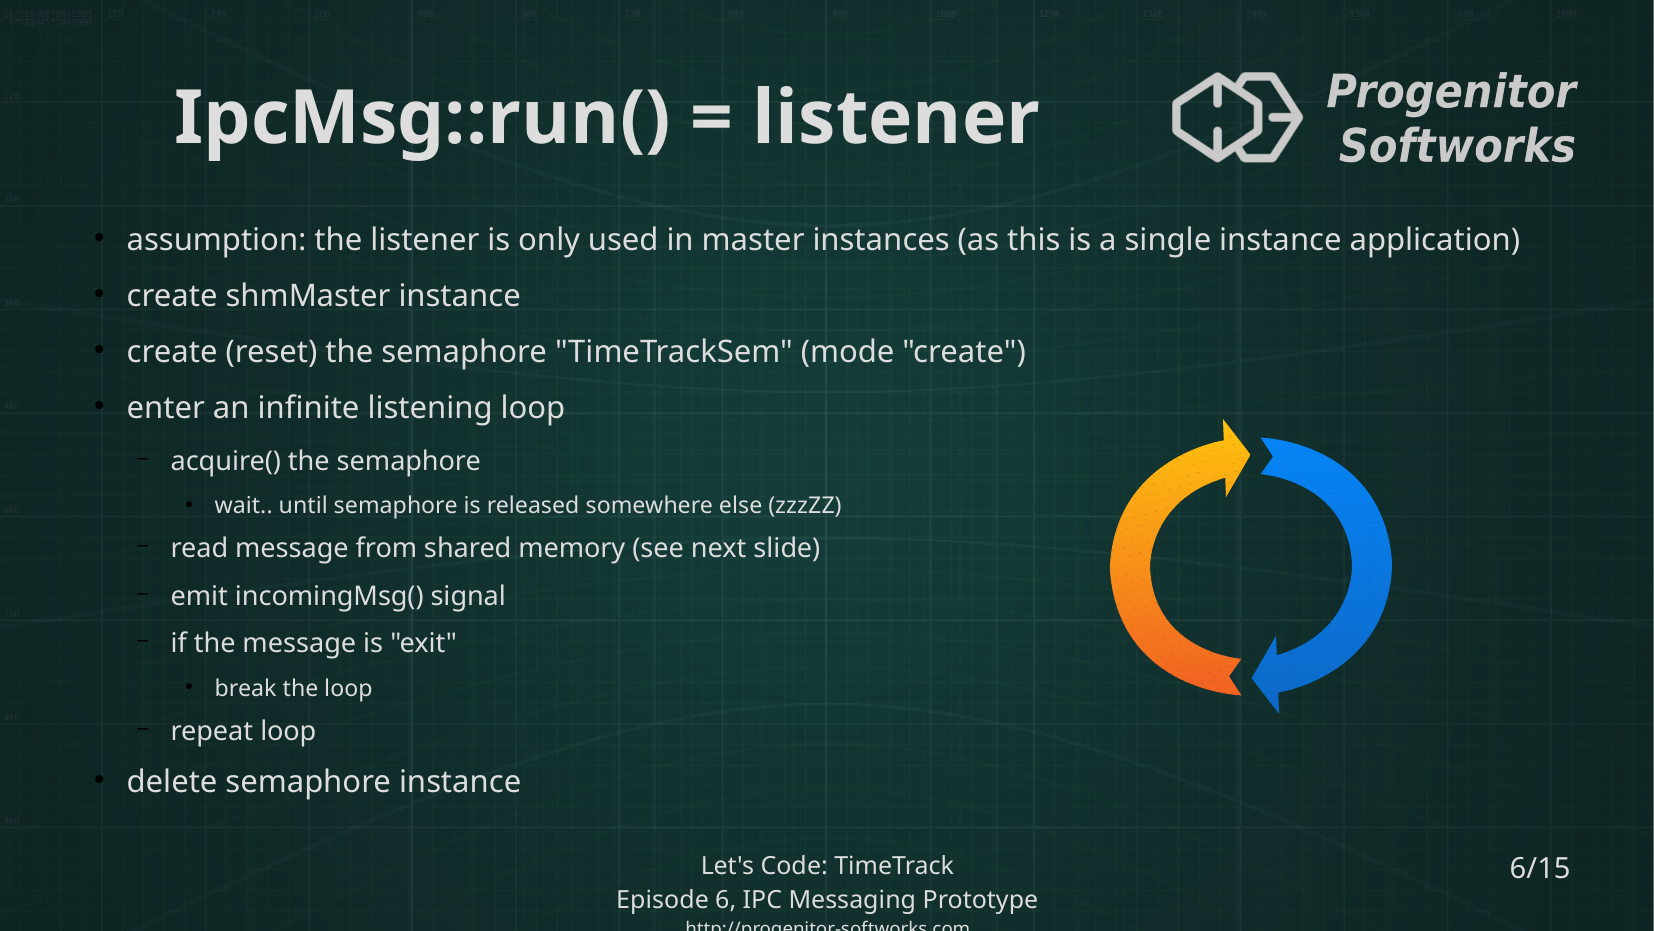

# IpcMsg::run() = listener
assumption: the listener is only used in master instances (as this is a single instance application)
create shmMaster instance
create (reset) the semaphore "TimeTrackSem" (mode "create")
enter an infinite listening loop
acquire() the semaphore
wait.. until semaphore is released somewhere else (zzzZZ)
read message from shared memory (see next slide)
emit incomingMsg() signal
if the message is "exit"
break the loop
repeat loop
delete semaphore instance
6